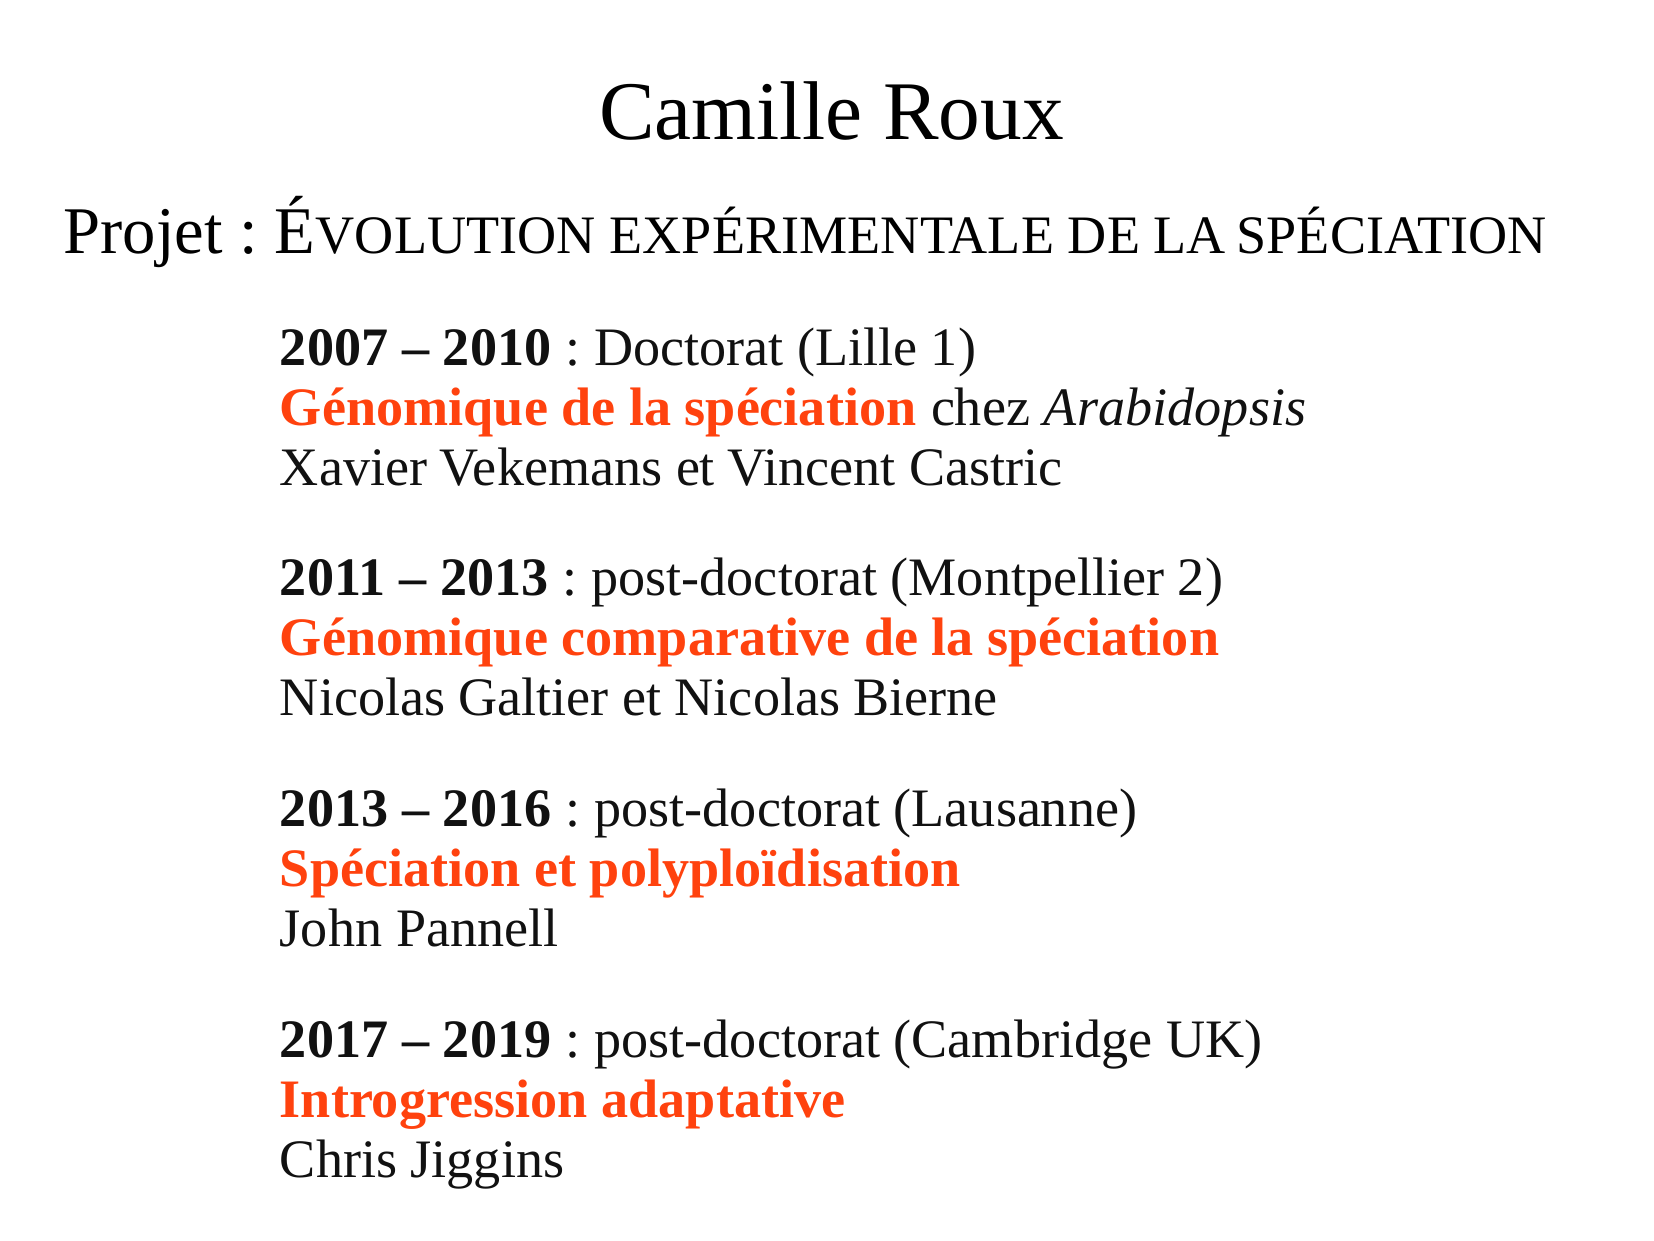

Camille Roux
Projet : ÉVOLUTION EXPÉRIMENTALE DE LA SPÉCIATION
2007 – 2010 : Doctorat (Lille 1)
Génomique de la spéciation chez Arabidopsis
Xavier Vekemans et Vincent Castric
2011 – 2013 : post-doctorat (Montpellier 2)
Génomique comparative de la spéciation
Nicolas Galtier et Nicolas Bierne
2013 – 2016 : post-doctorat (Lausanne)
Spéciation et polyploïdisation
John Pannell
2017 – 2019 : post-doctorat (Cambridge UK)
Introgression adaptative
Chris Jiggins